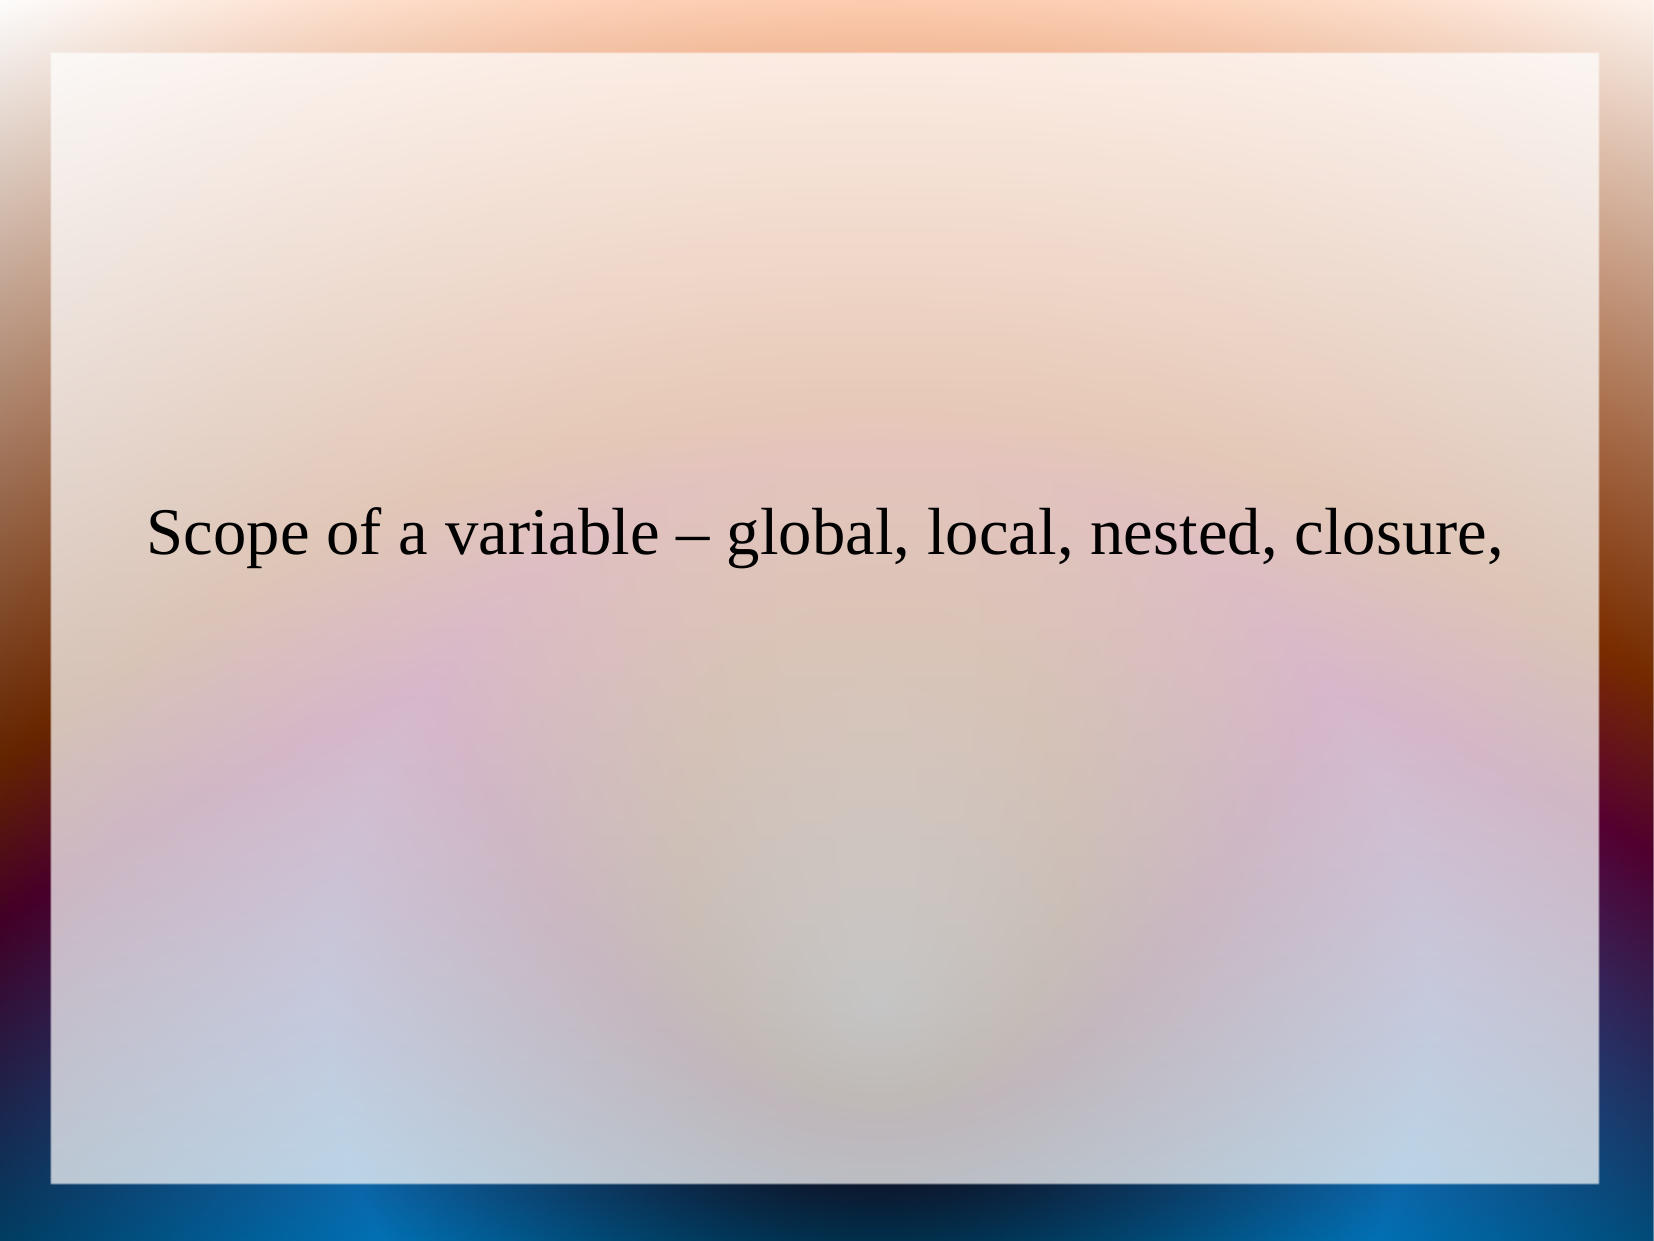

# Scope of a variable – global, local, nested, closure,